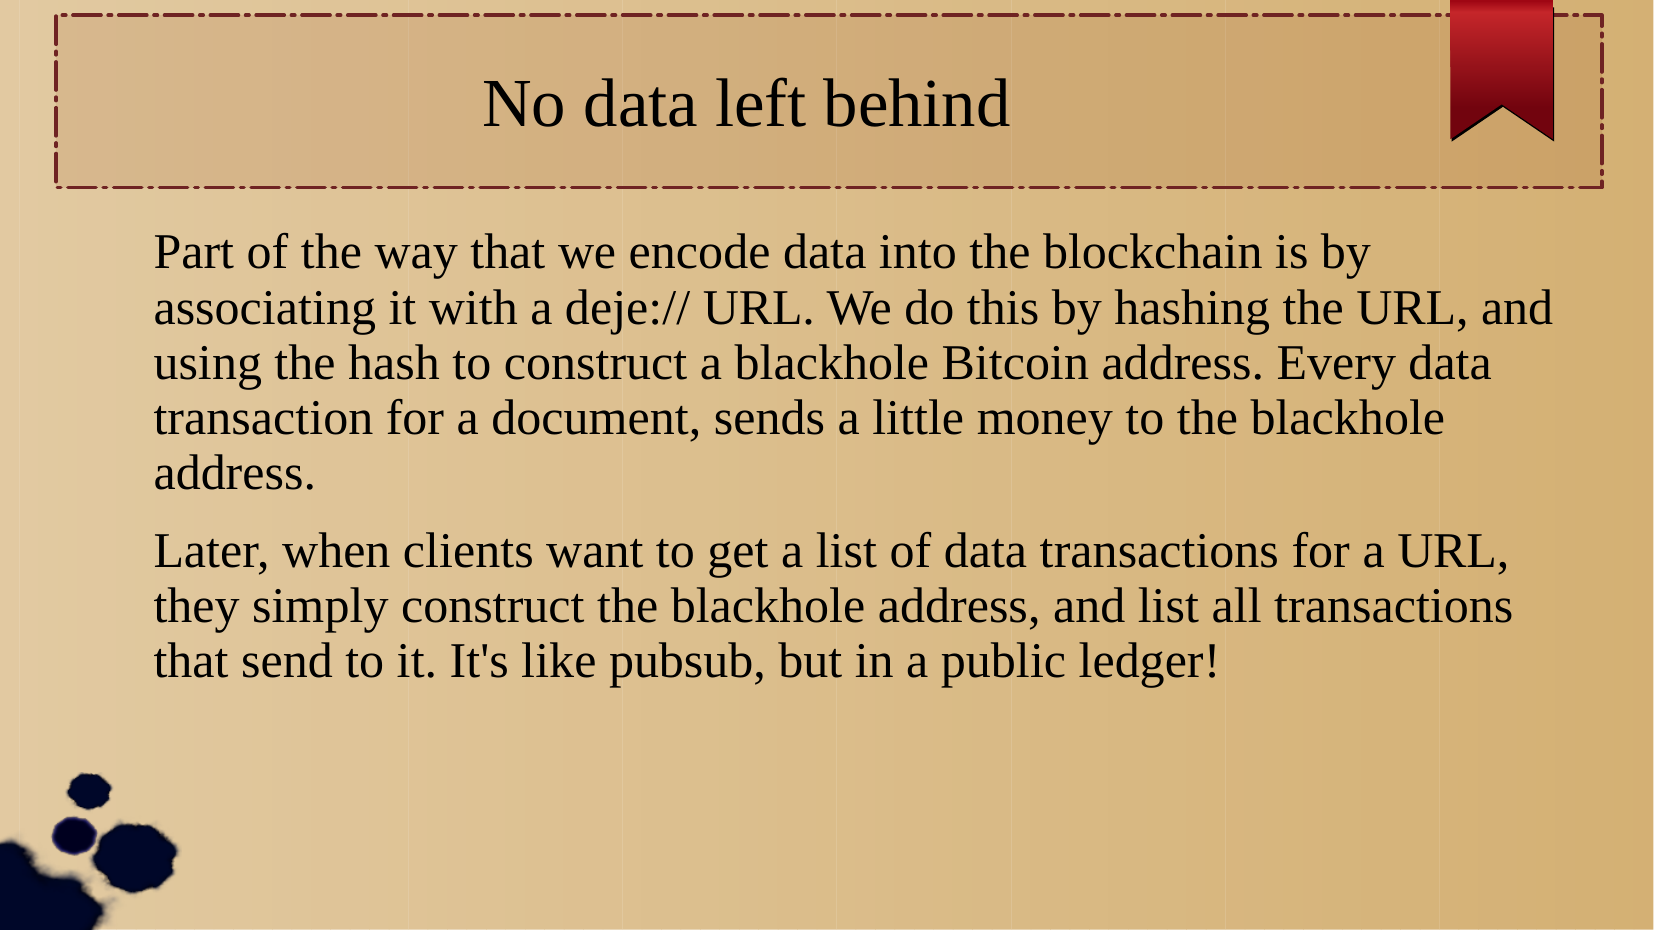

# No data left behind
Part of the way that we encode data into the blockchain is by associating it with a deje:// URL. We do this by hashing the URL, and using the hash to construct a blackhole Bitcoin address. Every data transaction for a document, sends a little money to the blackhole address.
Later, when clients want to get a list of data transactions for a URL, they simply construct the blackhole address, and list all transactions that send to it. It's like pubsub, but in a public ledger!